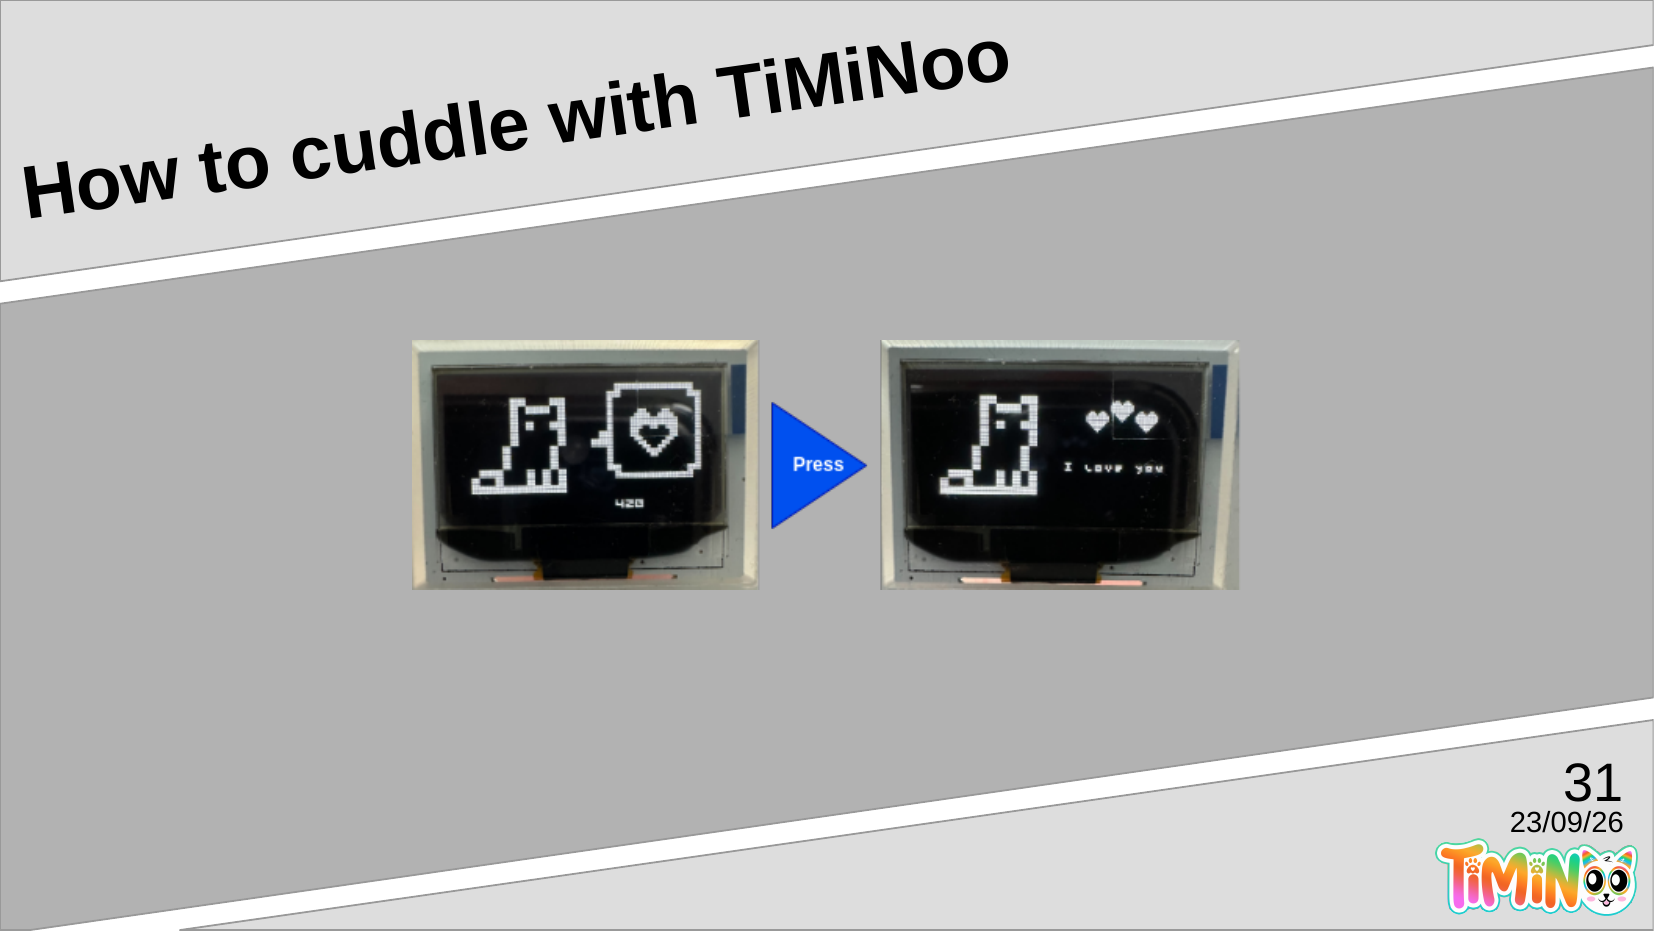

# How to cuddle with TiMiNoo
31